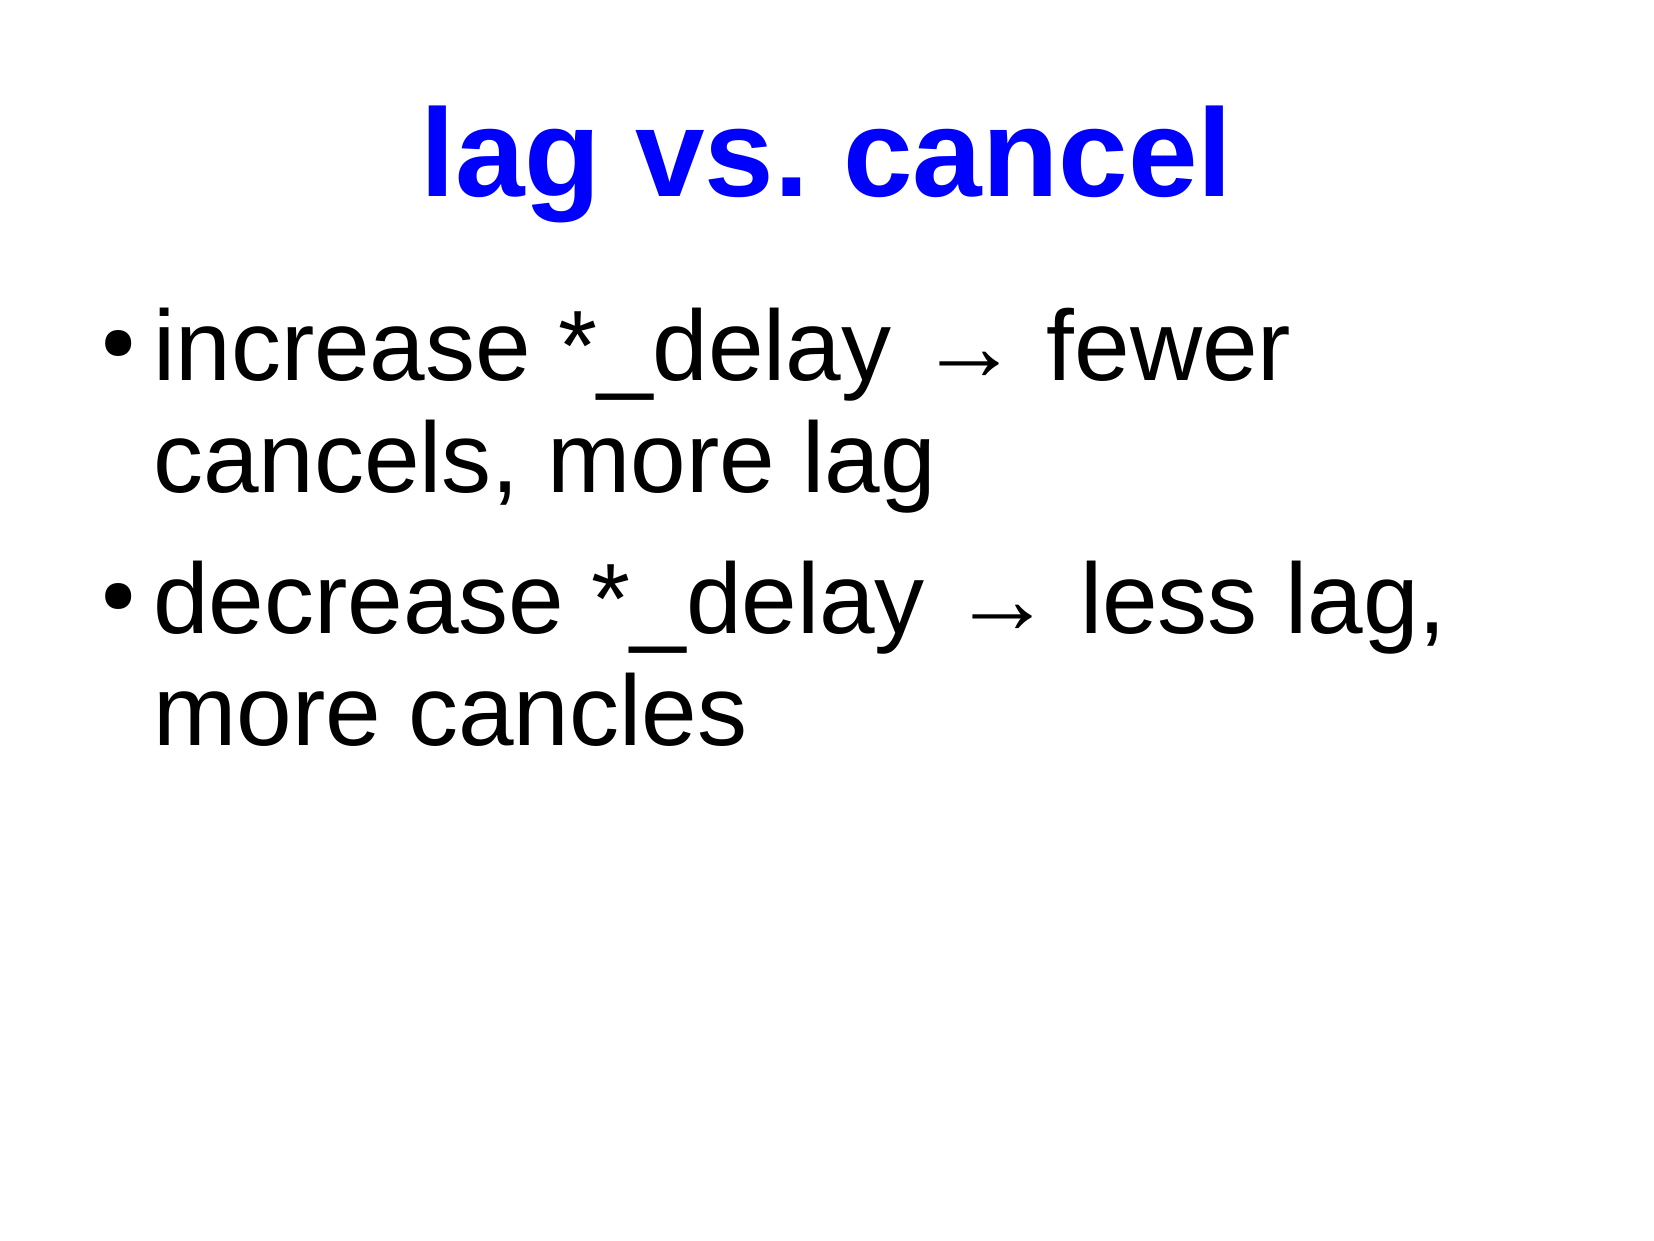

# lag vs. cancel
increase *_delay → fewer cancels, more lag
decrease *_delay → less lag, more cancles